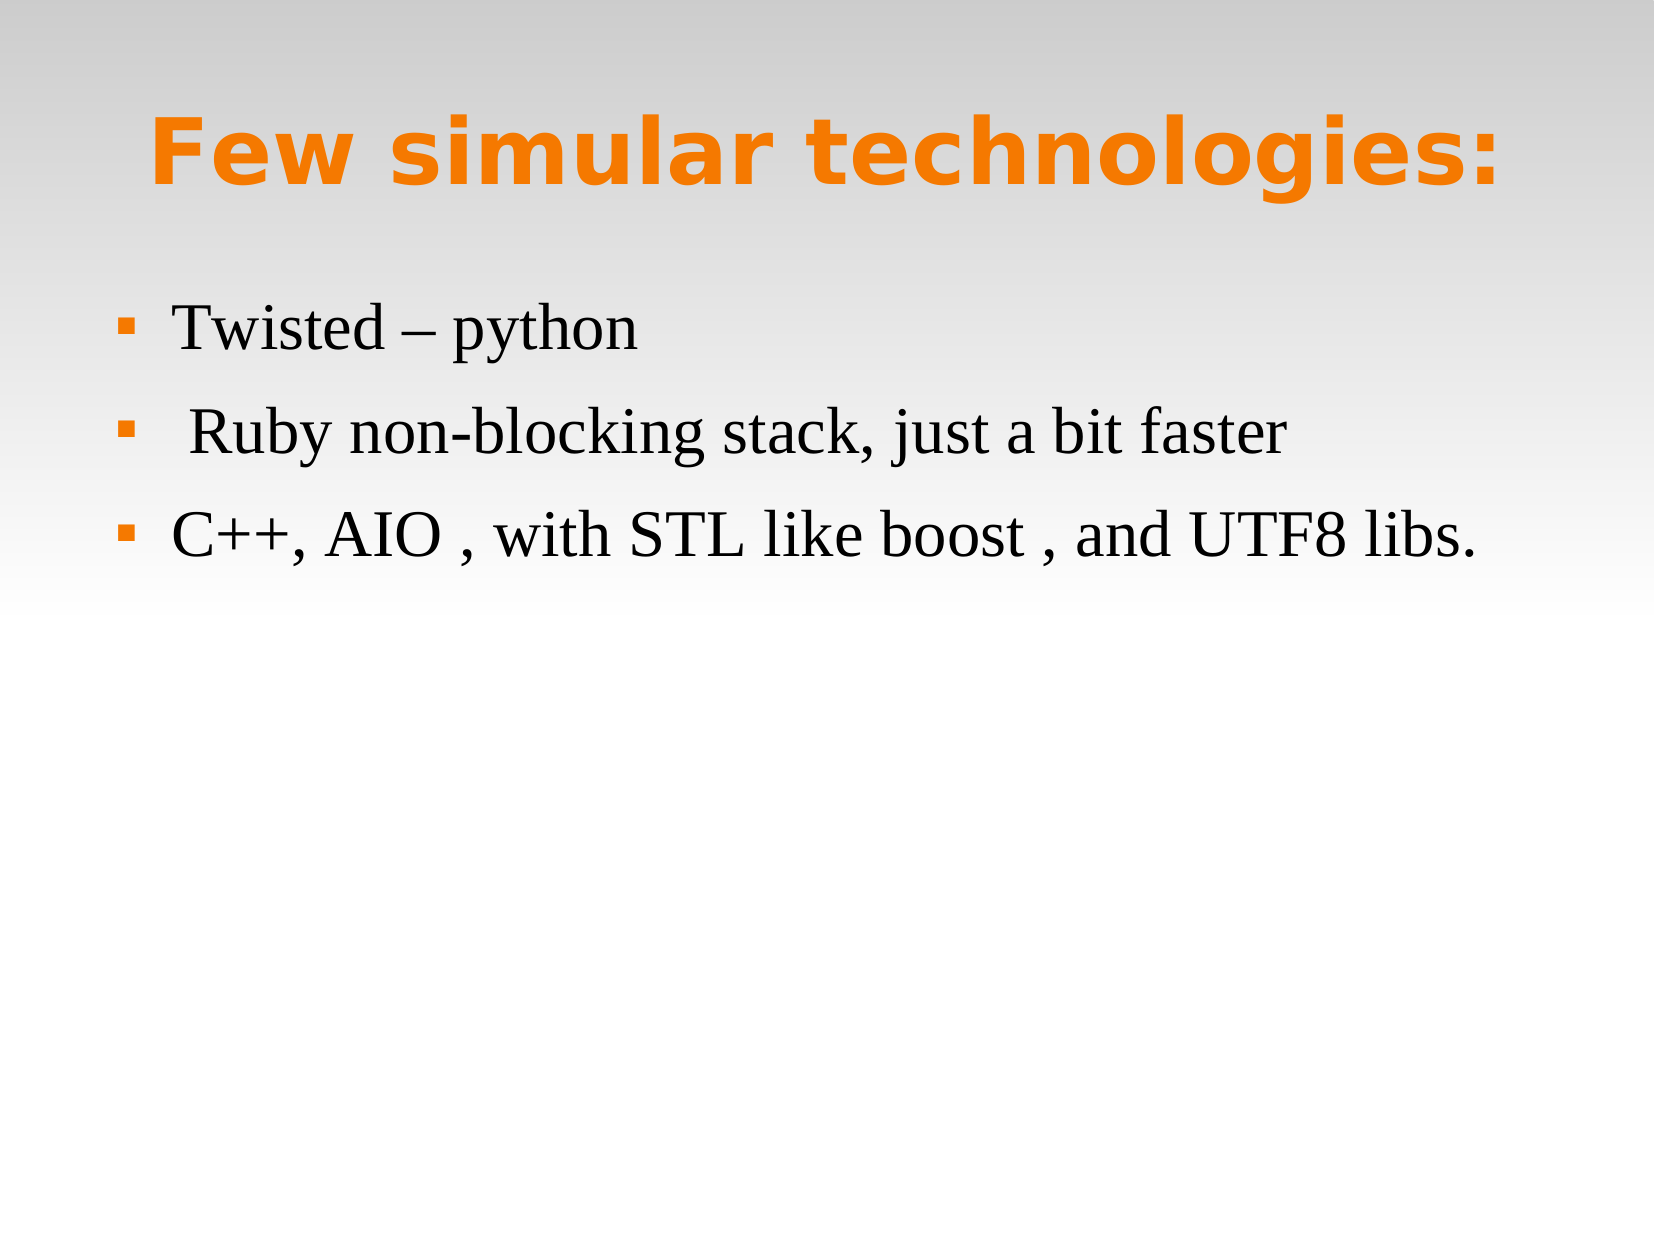

# Few simular technologies:
Twisted – python
 Ruby non-blocking stack, just a bit faster
C++, AIO , with STL like boost , and UTF8 libs.